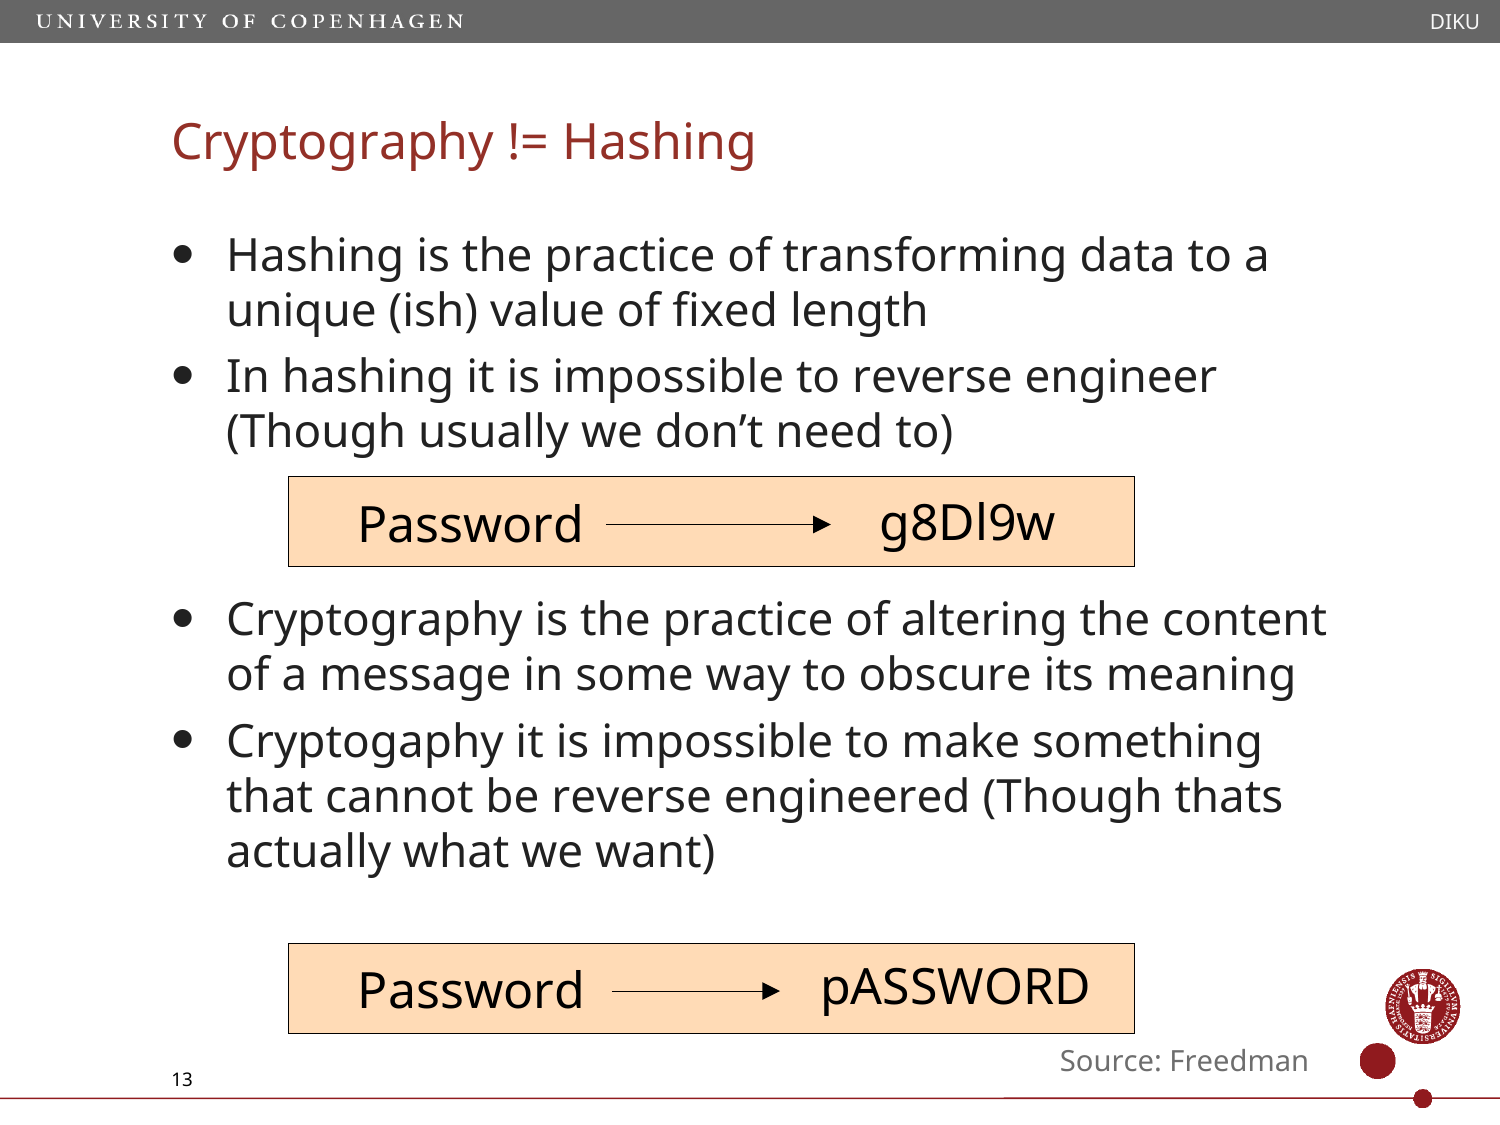

DIKU
Cryptography != Hashing
Hashing is the practice of transforming data to a unique (ish) value of fixed length
In hashing it is impossible to reverse engineer (Though usually we don’t need to)
Cryptography is the practice of altering the content of a message in some way to obscure its meaning
Cryptogaphy it is impossible to make something that cannot be reverse engineered (Though thats actually what we want)
g8Dl9w
Password
pASSWORD
Password
Source: Freedman